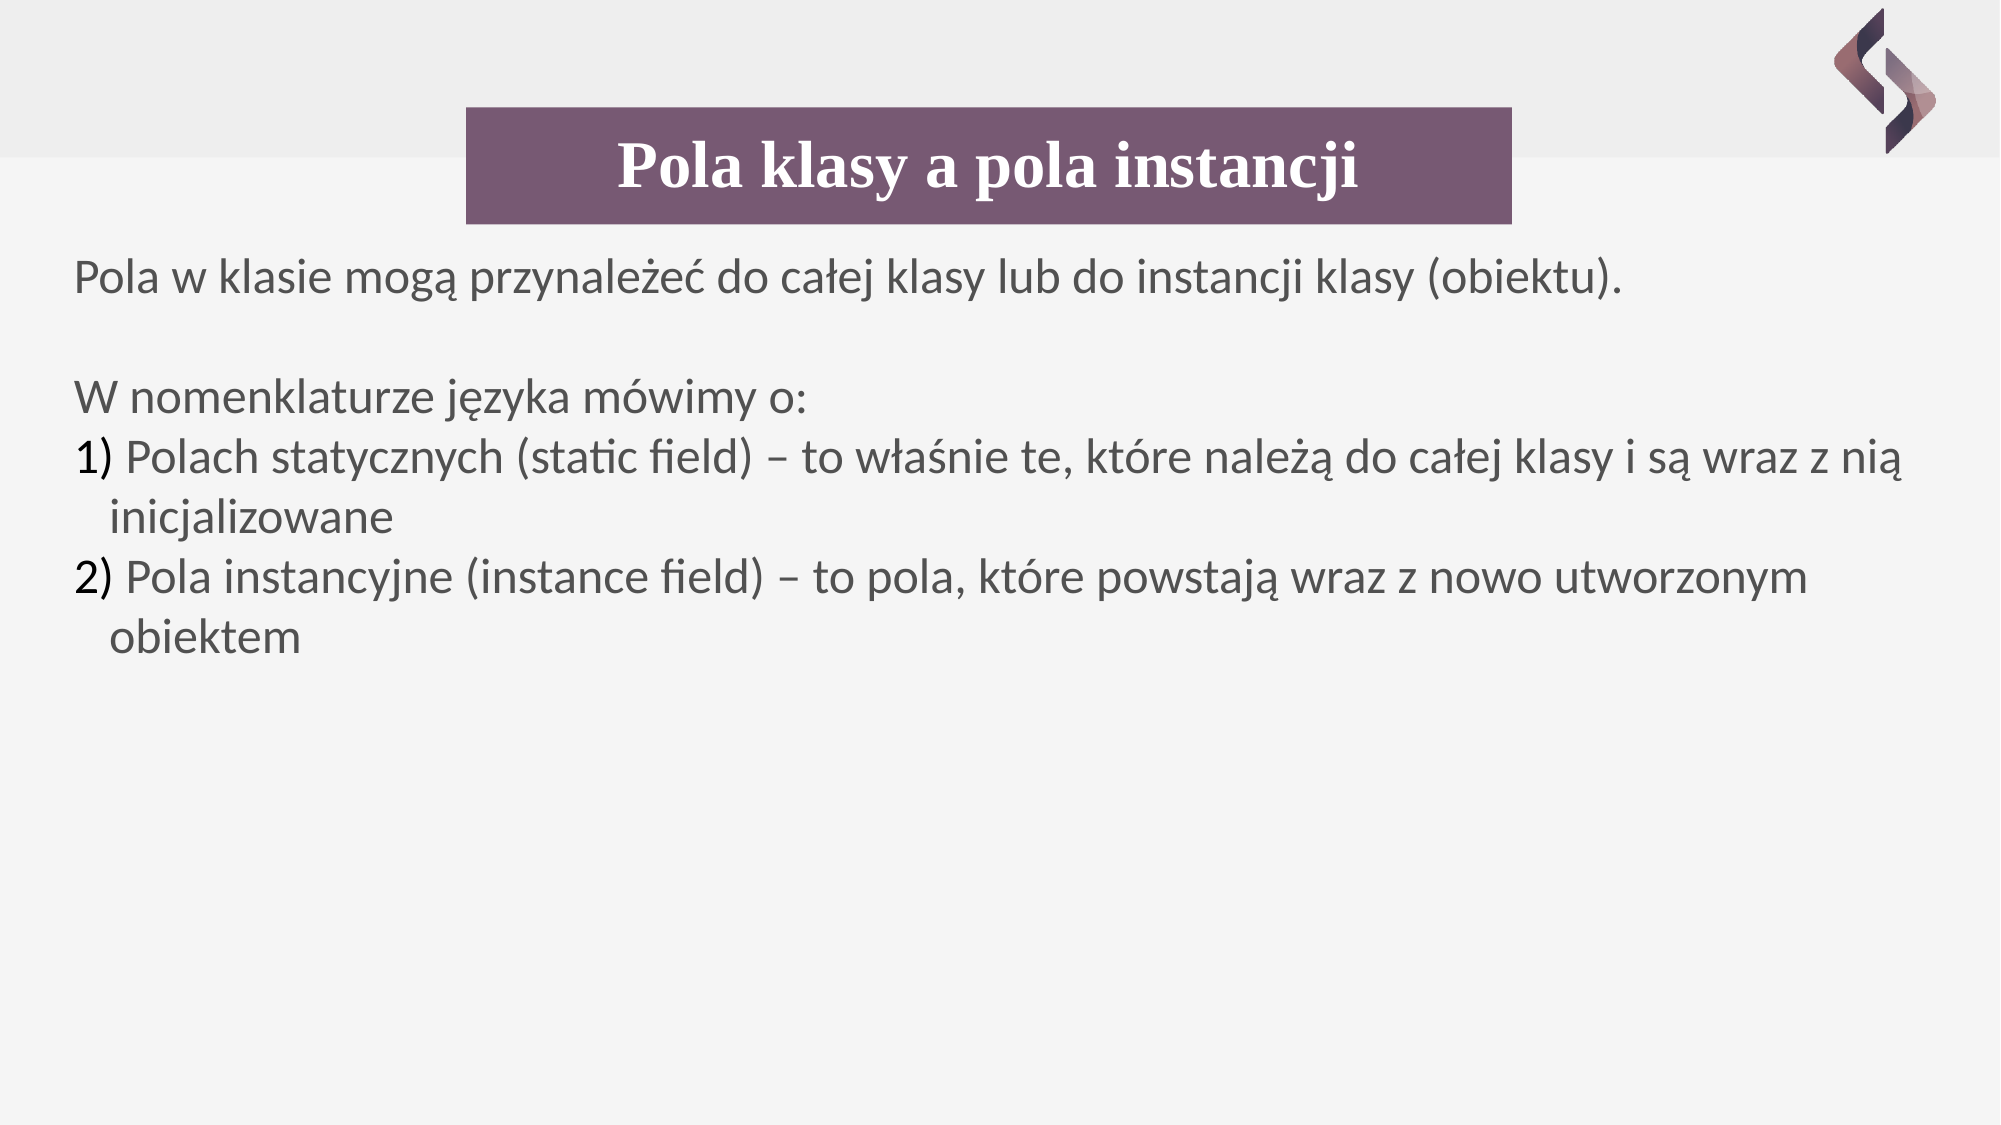

Pola klasy a pola instancji
Pola w klasie mogą przynależeć do całej klasy lub do instancji klasy (obiektu).
W nomenklaturze języka mówimy o:
 Polach statycznych (static field) – to właśnie te, które należą do całej klasy i są wraz z nią inicjalizowane
 Pola instancyjne (instance field) – to pola, które powstają wraz z nowo utworzonym obiektem